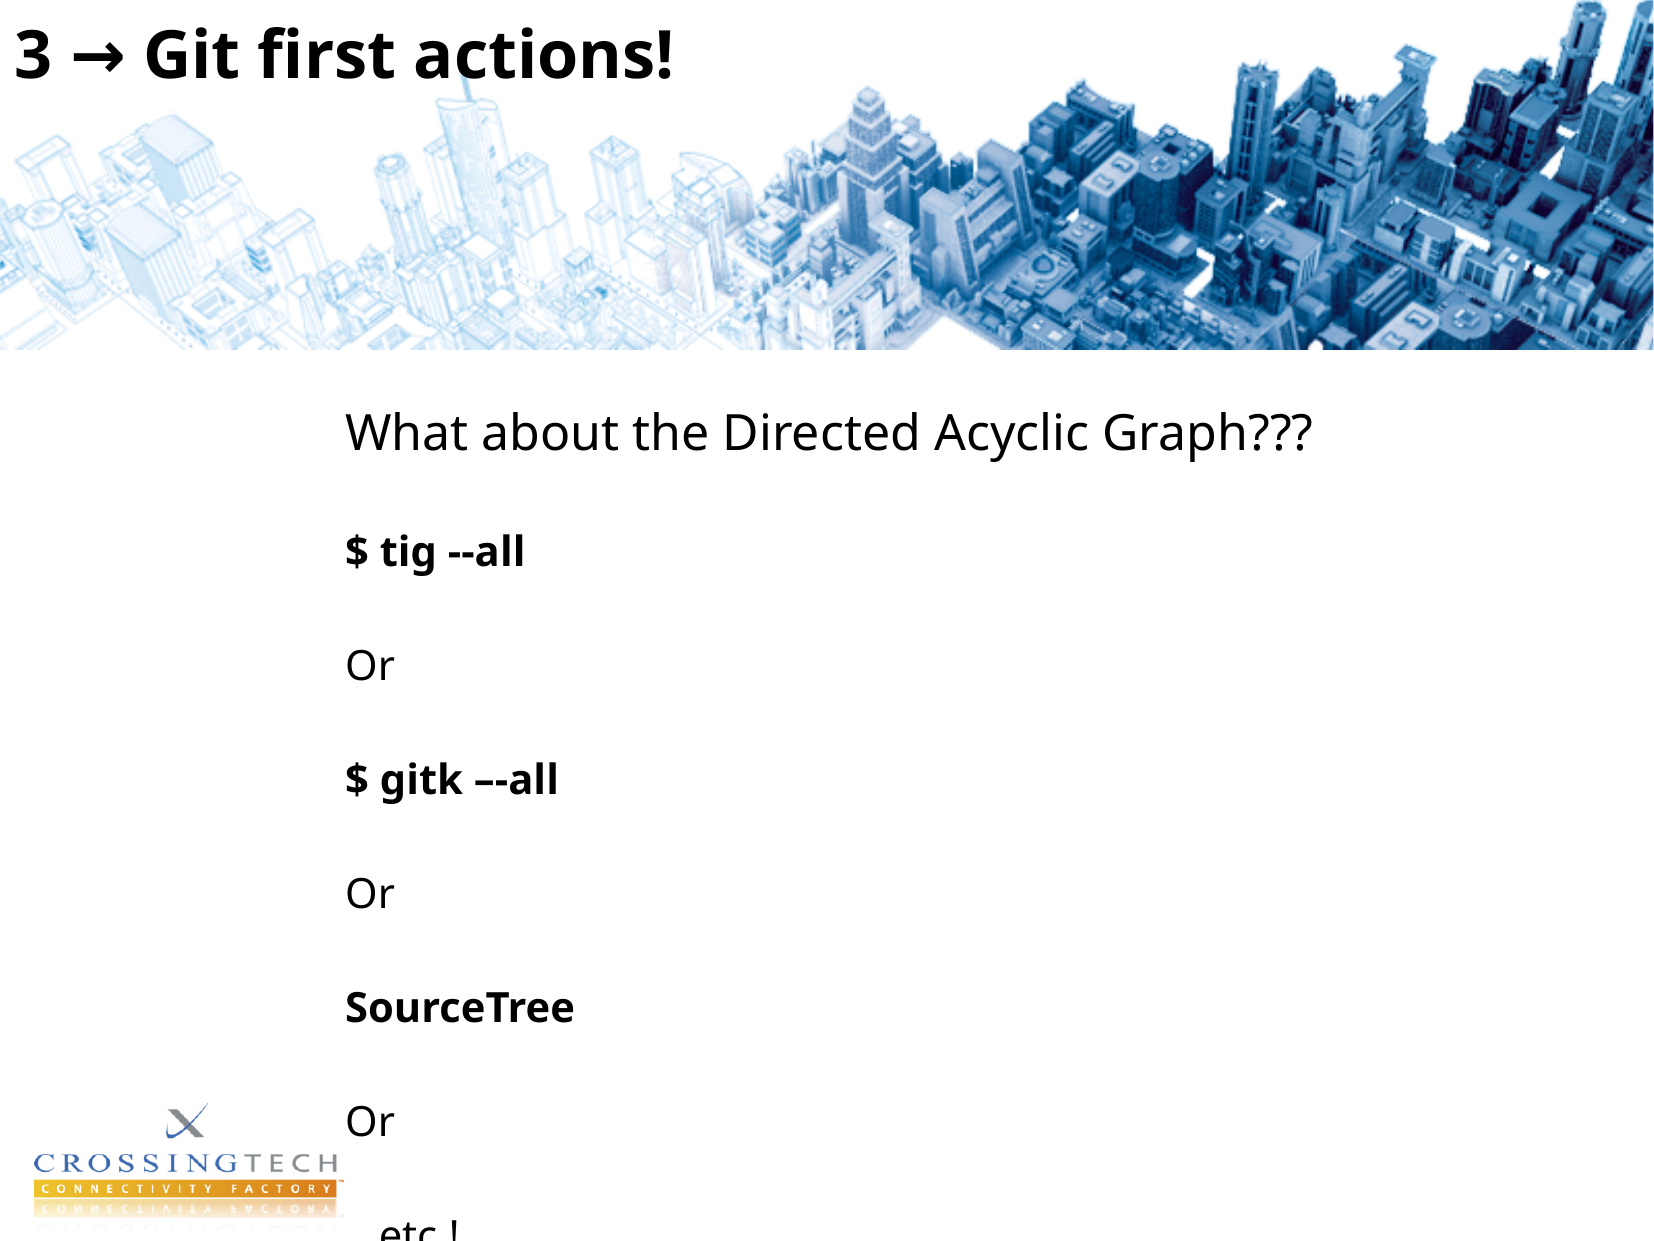

3 → Git first actions!
What about the Directed Acyclic Graph???
$ tig --all
Or
$ gitk –-all
Or
SourceTree
Or
...etc.!